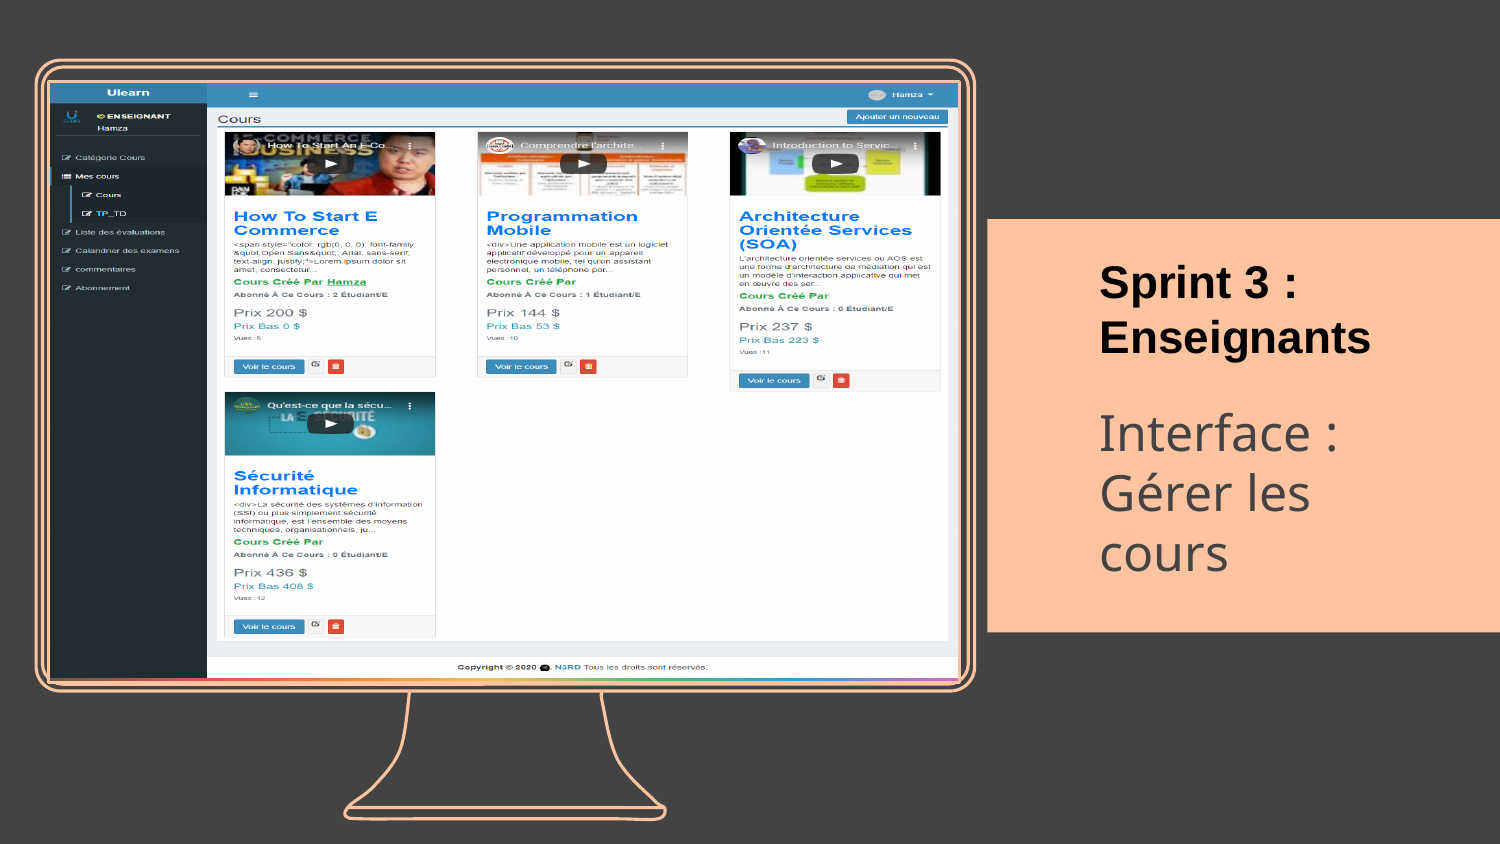

Sprint 3 : Enseignants
# Interface : Gérer les cours